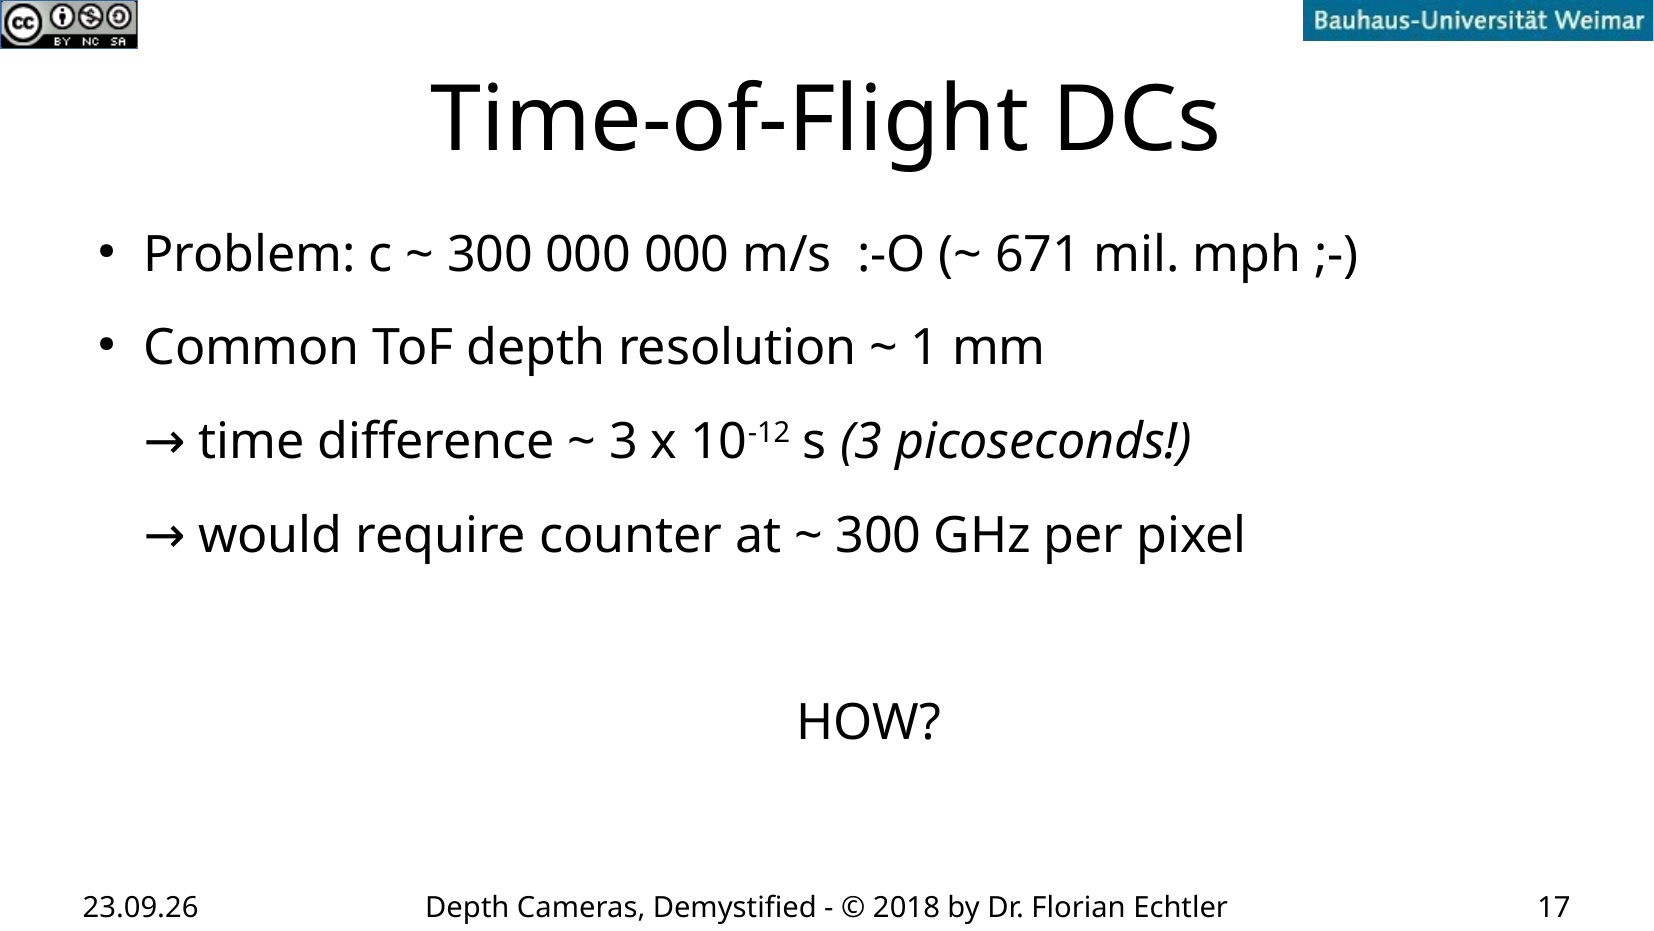

# Time-of-Flight DCs
Problem: c ~ 300 000 000 m/s :-O (~ 671 mil. mph ;-)
Common ToF depth resolution ~ 1 mm
→ time difference ~ 3 x 10-12 s (3 picoseconds!)
→ would require counter at ~ 300 GHz per pixel
HOW?
Depth Cameras, Demystified - © 2018 by Dr. Florian Echtler
17